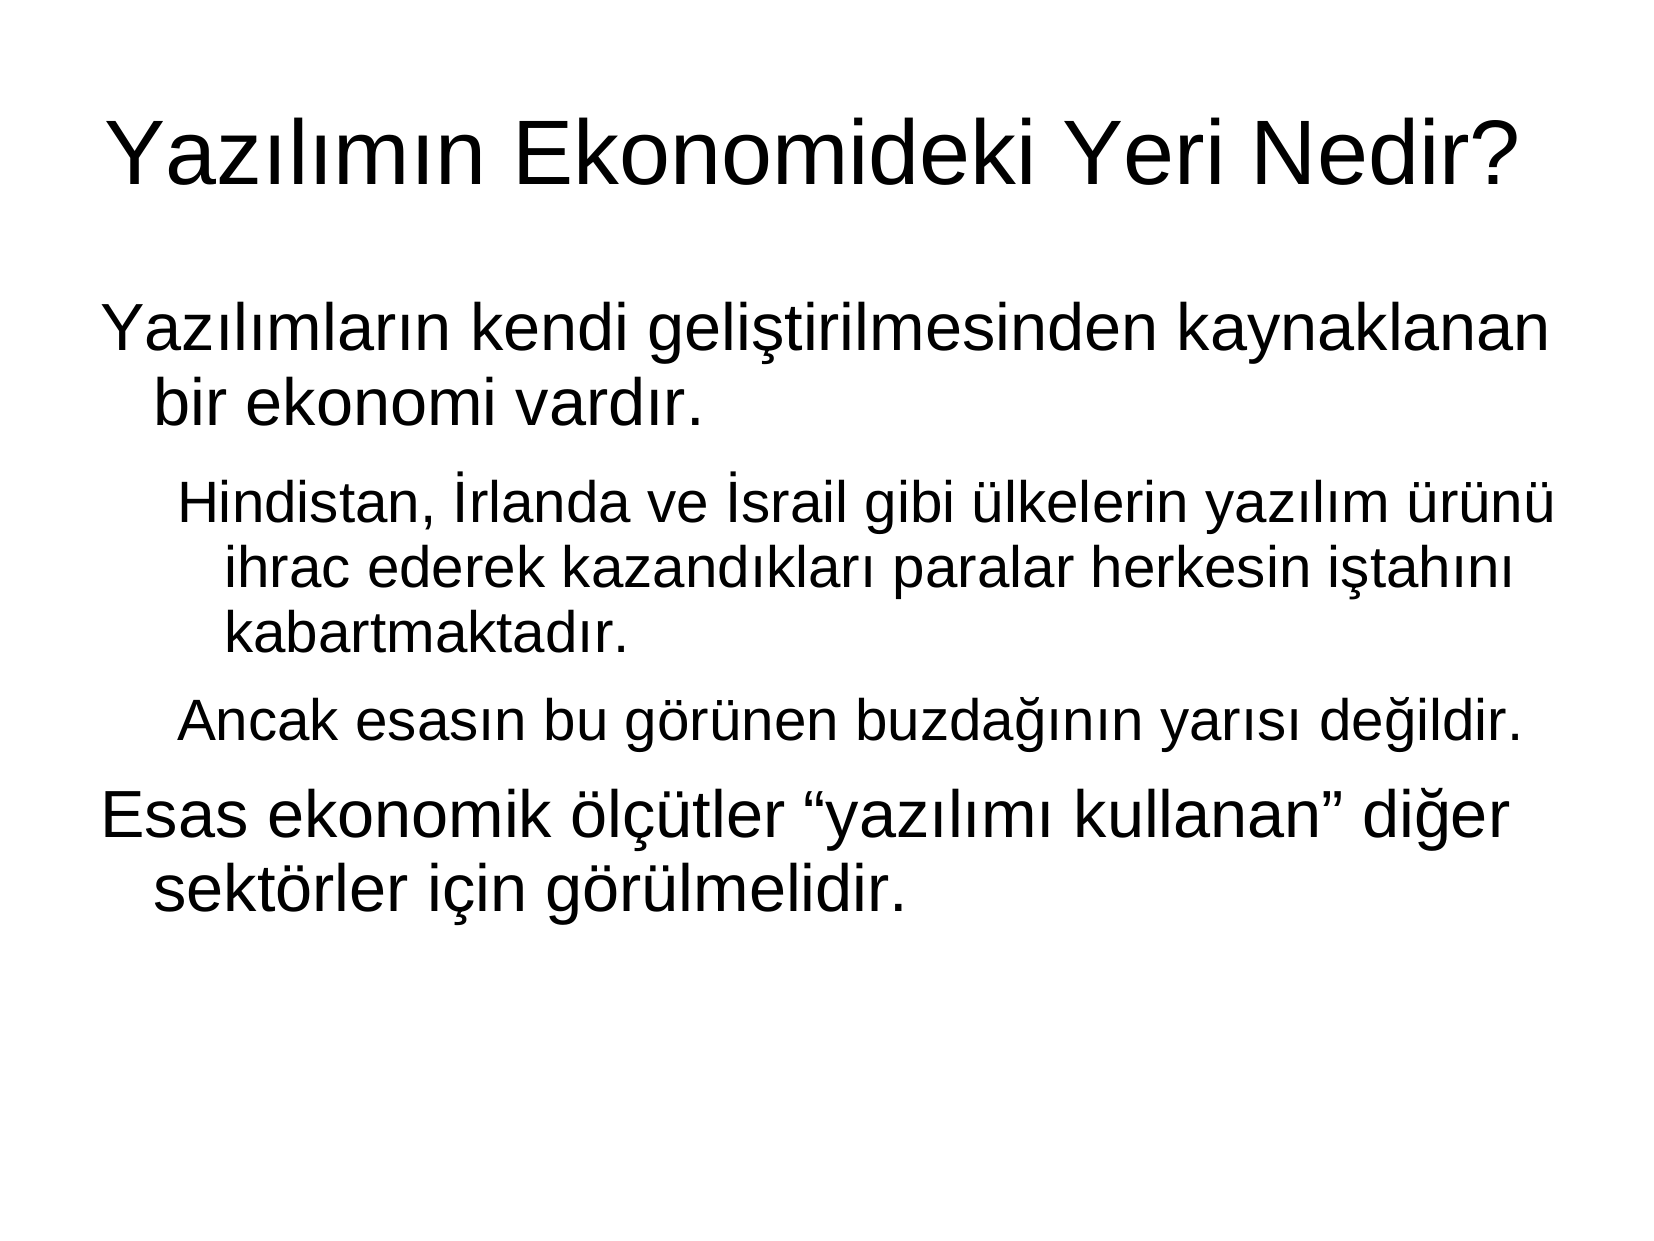

# Yazılımın Ekonomideki Yeri Nedir?
Yazılımların kendi geliştirilmesinden kaynaklanan bir ekonomi vardır.
Hindistan, İrlanda ve İsrail gibi ülkelerin yazılım ürünü ihrac ederek kazandıkları paralar herkesin iştahını kabartmaktadır.
Ancak esasın bu görünen buzdağının yarısı değildir.
Esas ekonomik ölçütler “yazılımı kullanan” diğer sektörler için görülmelidir.